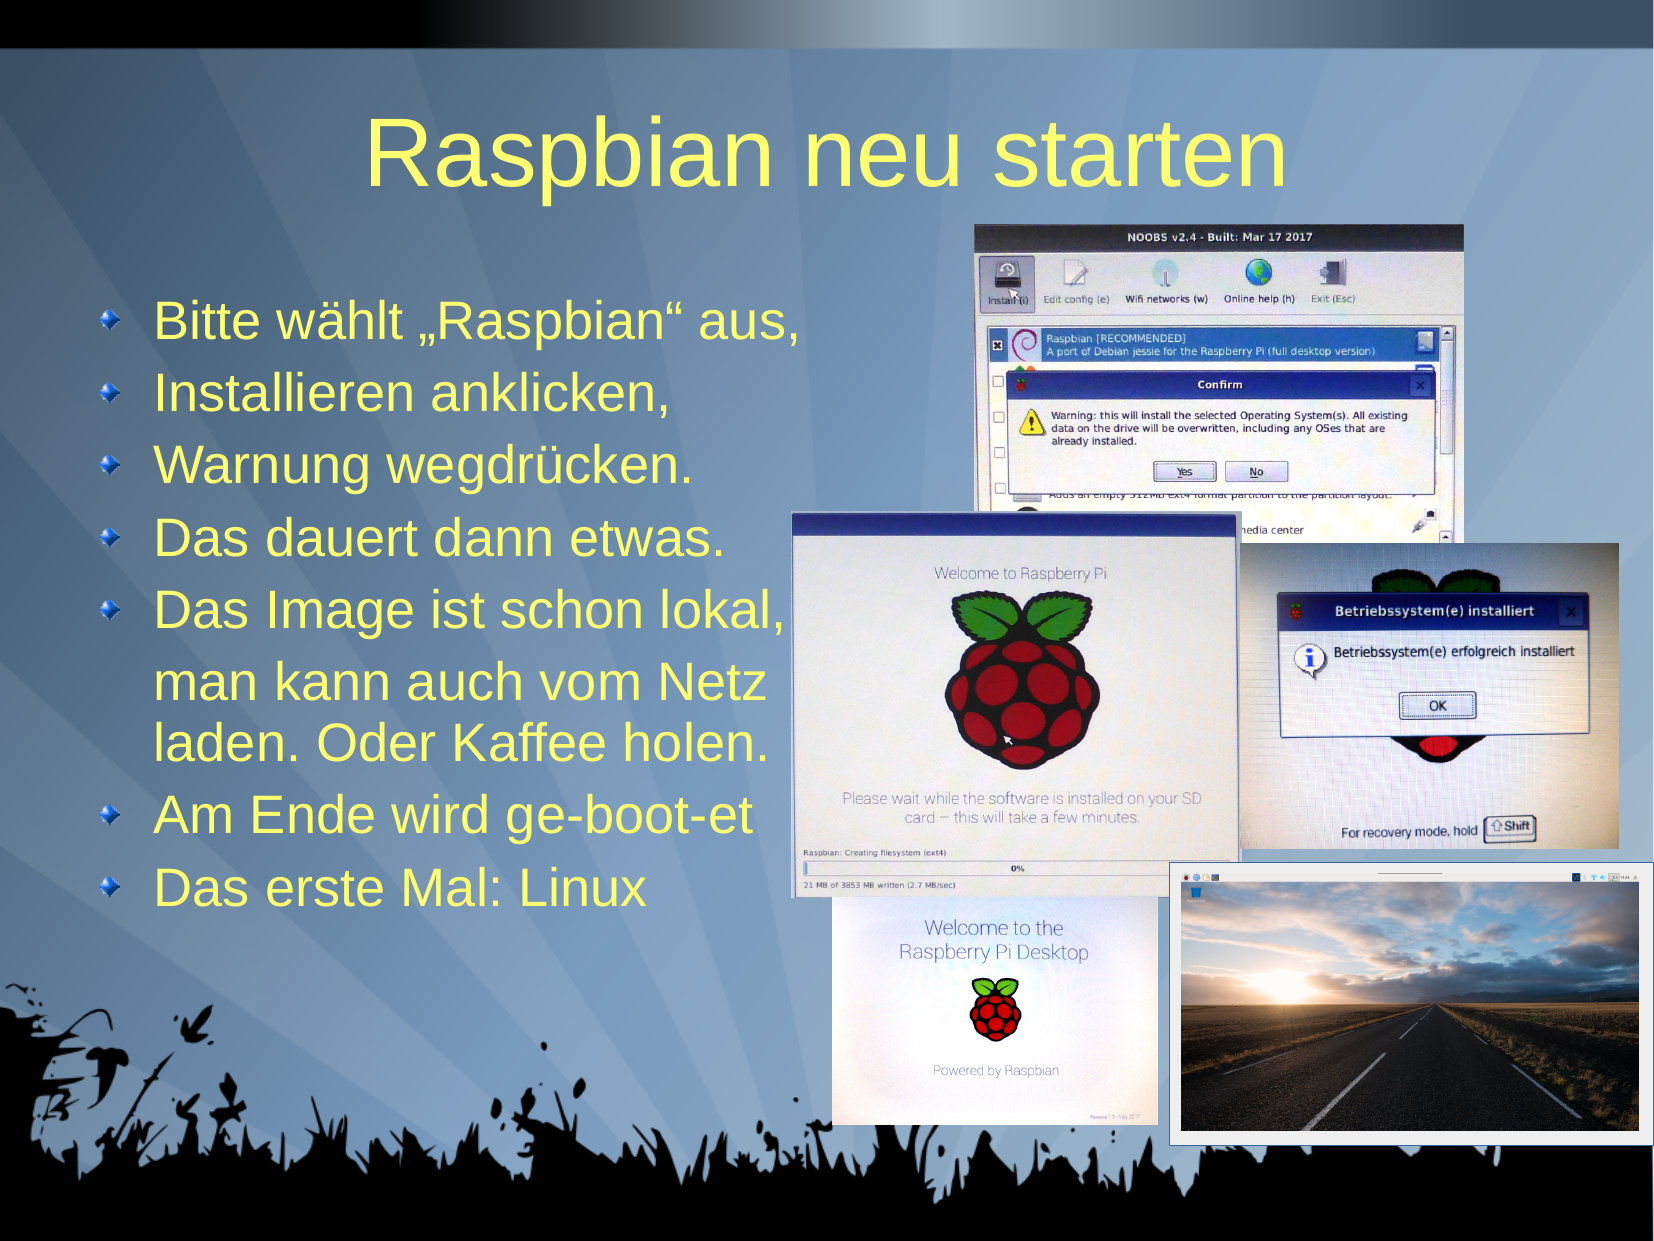

# Raspbian neu starten
Bitte wählt „Raspbian“ aus,
Installieren anklicken,
Warnung wegdrücken.
Das dauert dann etwas.
Das Image ist schon lokal,
man kann auch vom Netz laden. Oder Kaffee holen.
Am Ende wird ge-boot-et
Das erste Mal: Linux
16